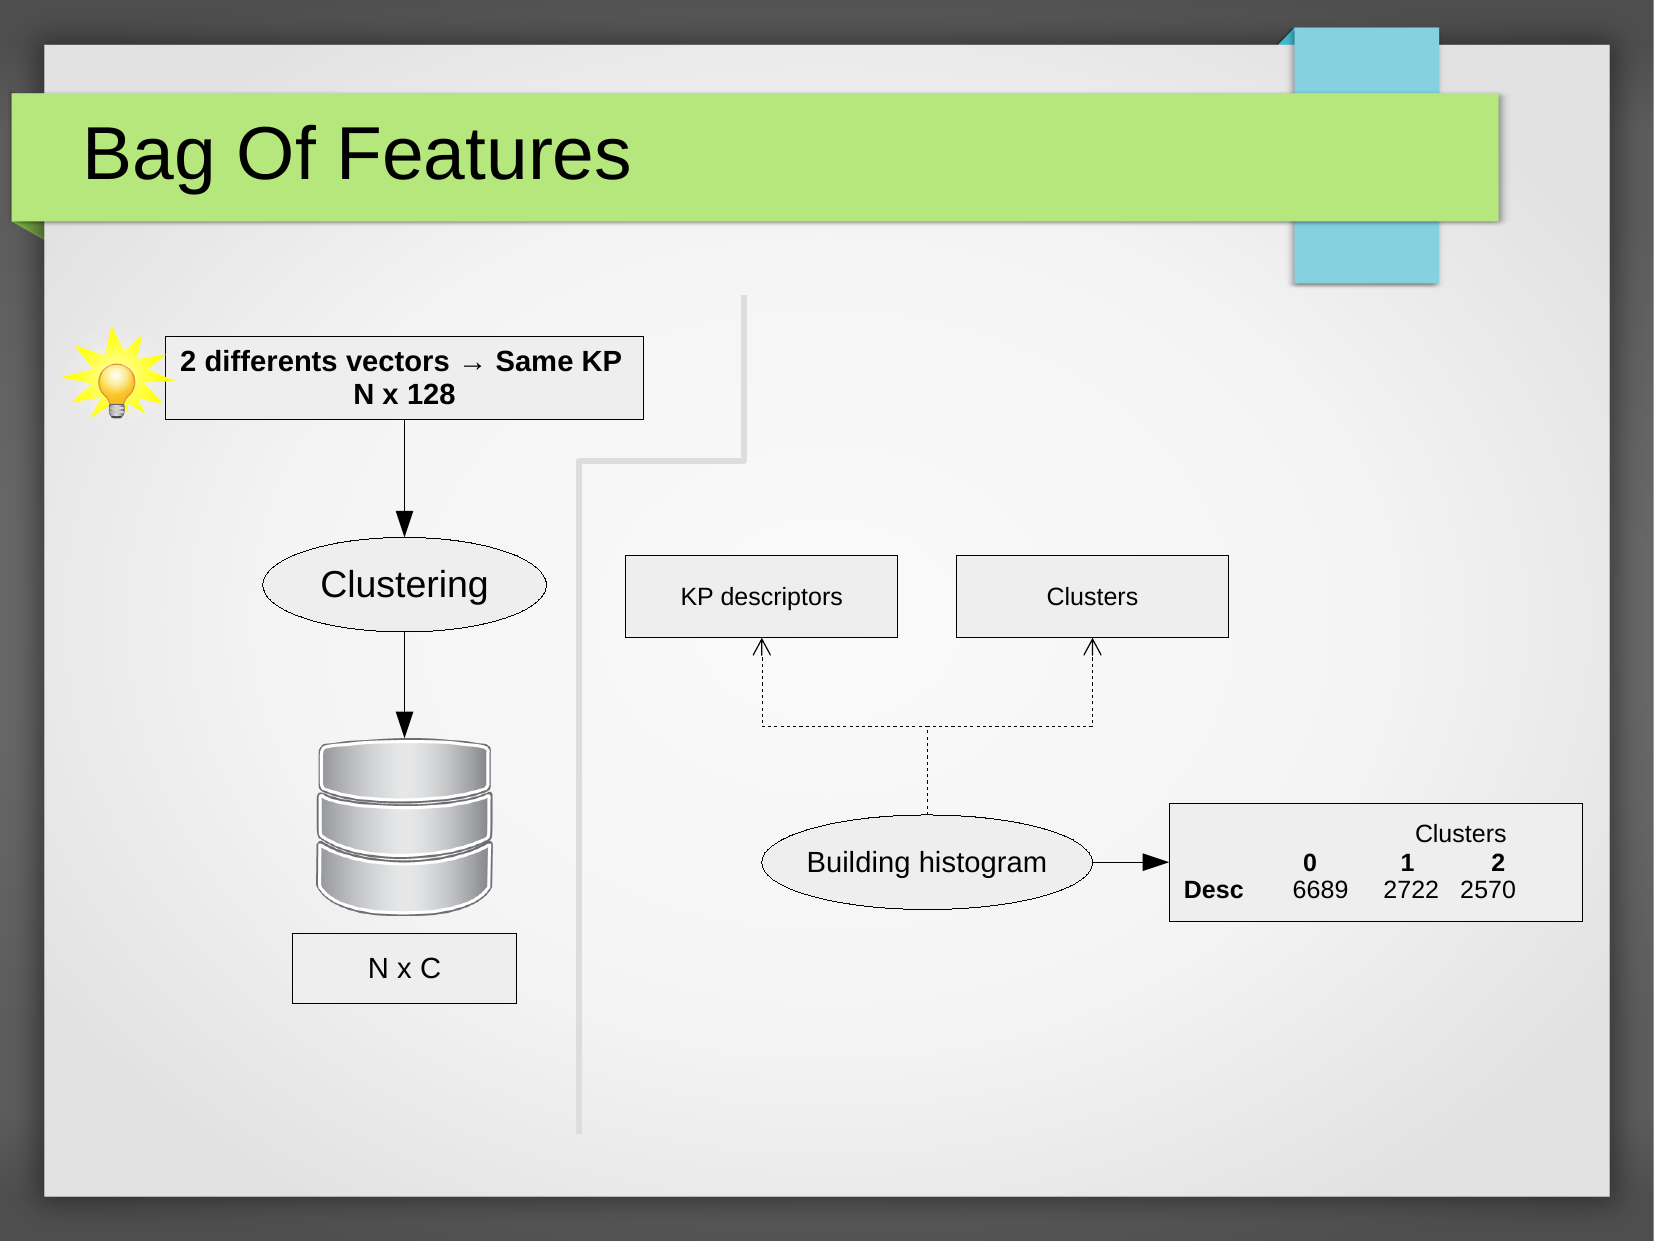

# Bag Of Features
2 differents vectors → Same KP
N x 128
Clustering
KP descriptors
Clusters
 Clusters
 0 1 2
Desc 6689 2722 2570
Building histogram
N x C